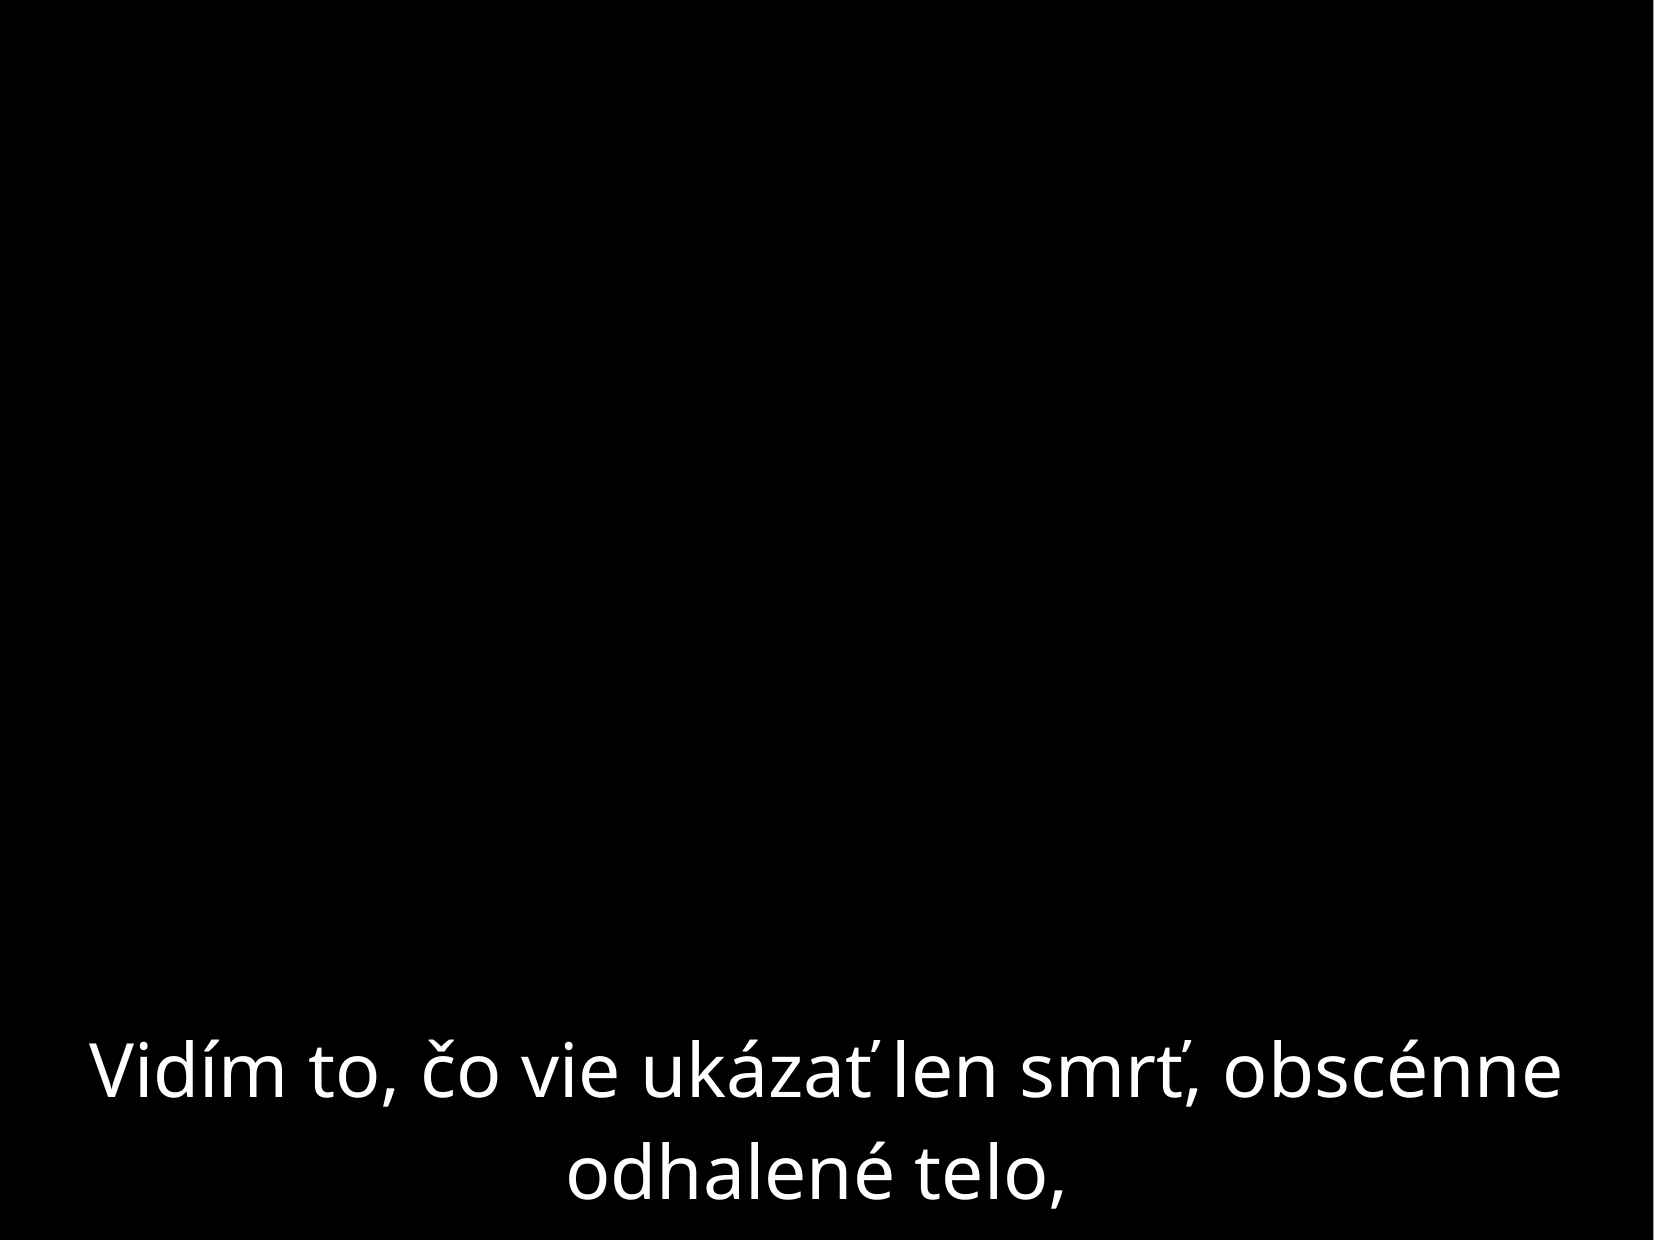

# Vidím to, čo vie ukázať len smrť, obscénne odhalené telo,